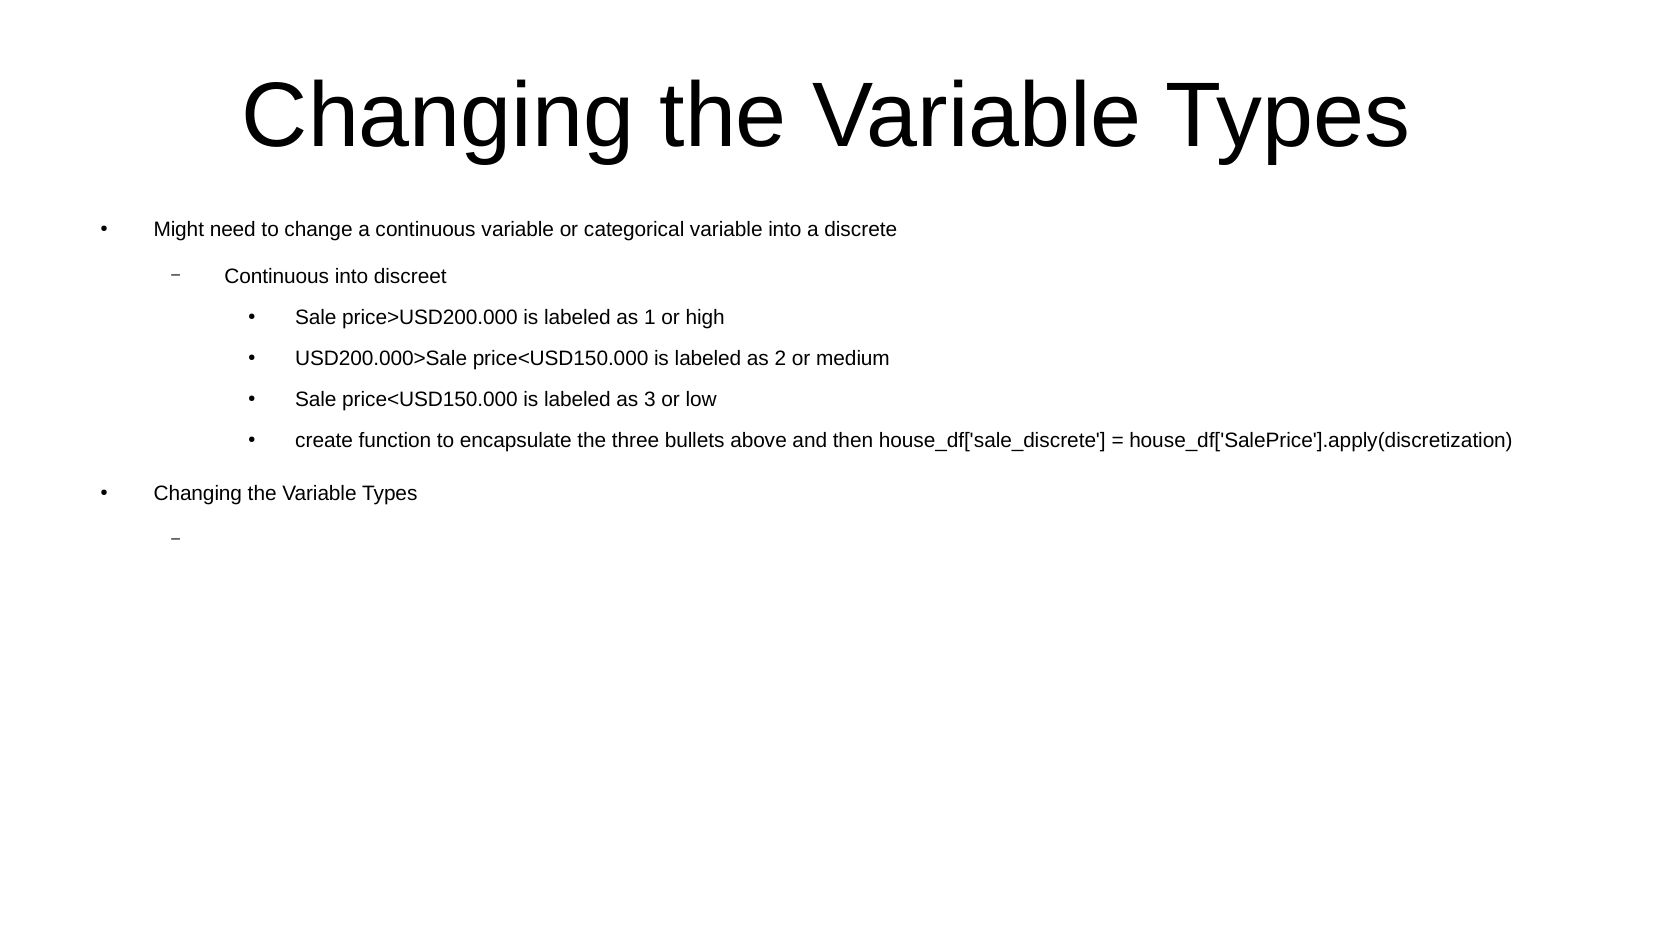

# Changing the Variable Types
Might need to change a continuous variable or categorical variable into a discrete
Continuous into discreet
Sale price>USD200.000 is labeled as 1 or high
USD200.000>Sale price<USD150.000 is labeled as 2 or medium
Sale price<USD150.000 is labeled as 3 or low
create function to encapsulate the three bullets above and then house_df['sale_discrete'] = house_df['SalePrice'].apply(discretization)
Changing the Variable Types